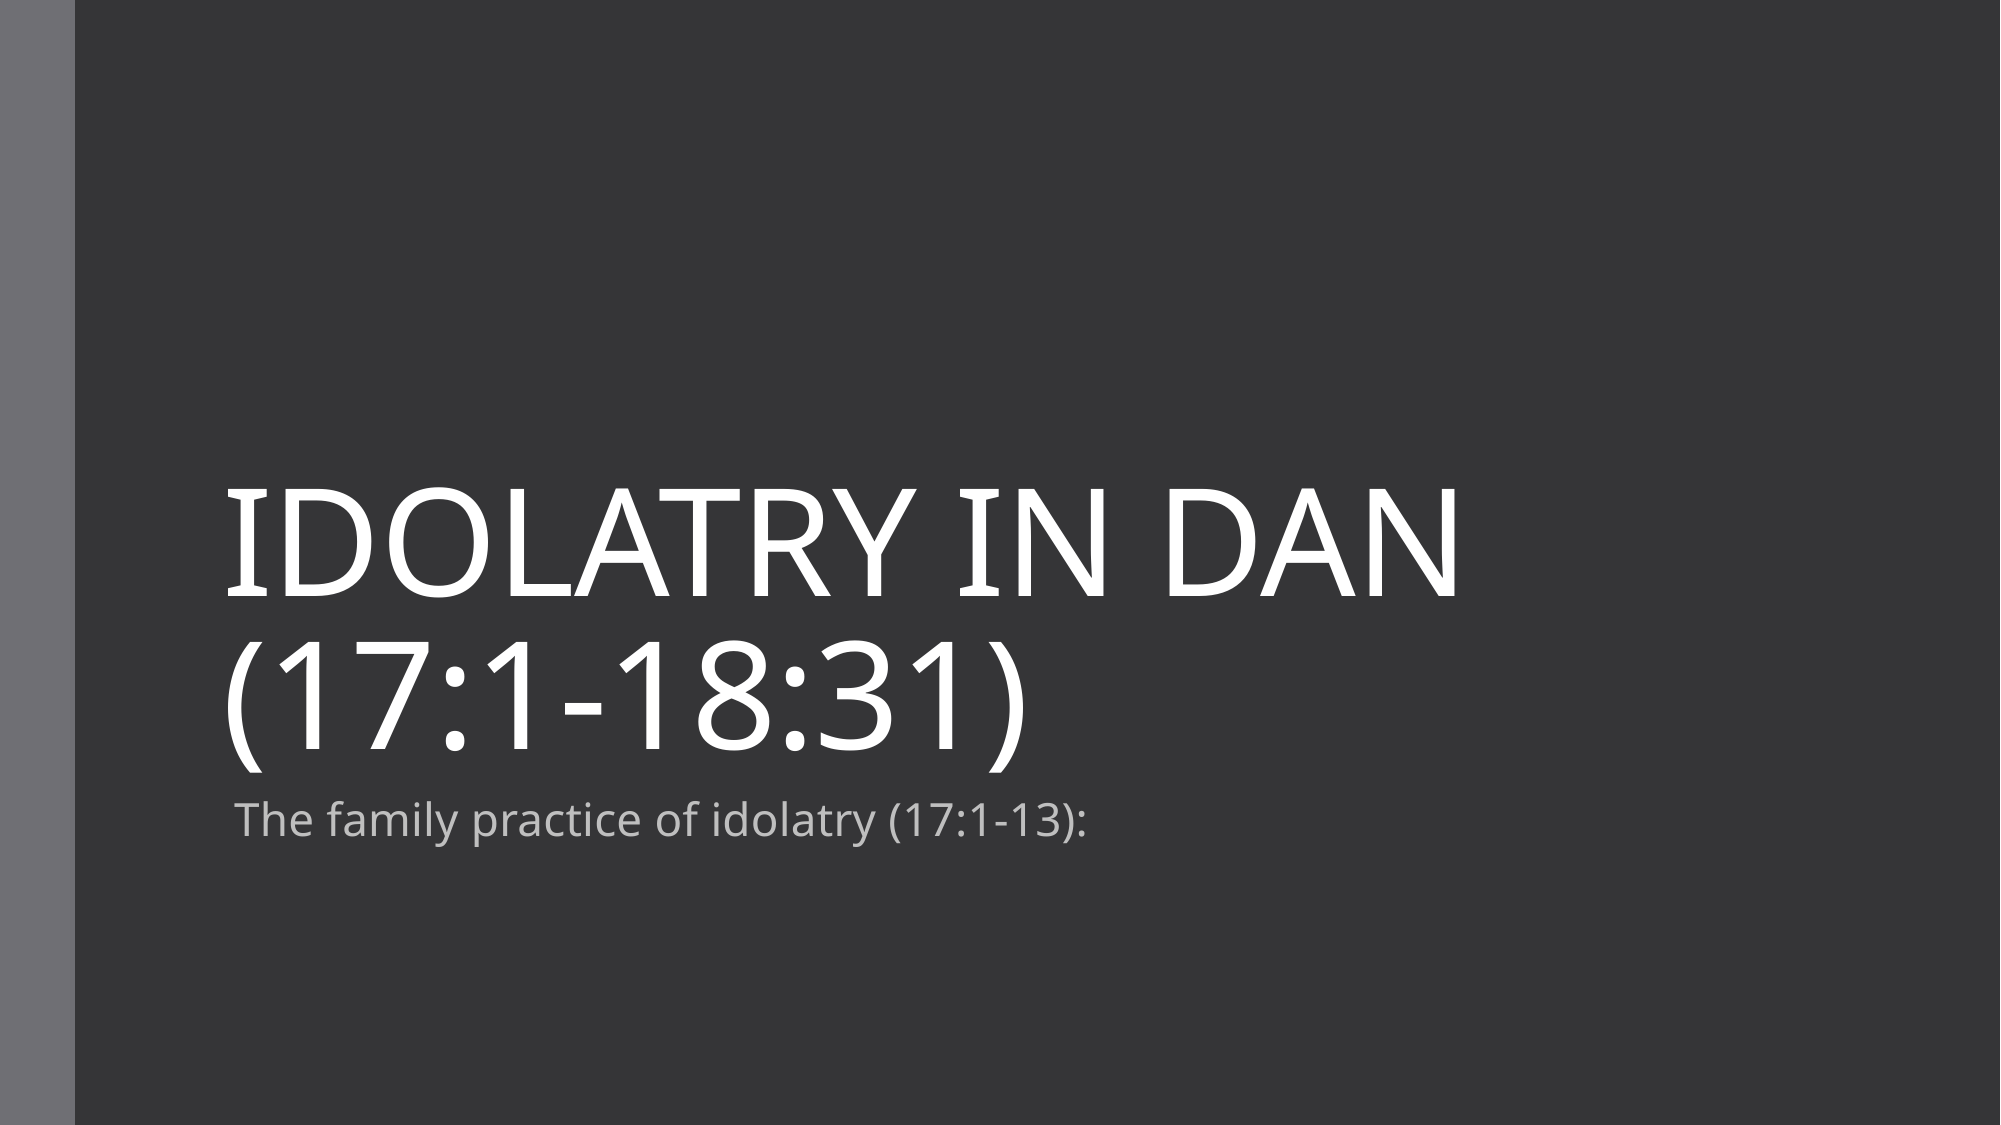

# IDOLATRY IN DAN (17:1-18:31)
 The family practice of idolatry (17:1-13):